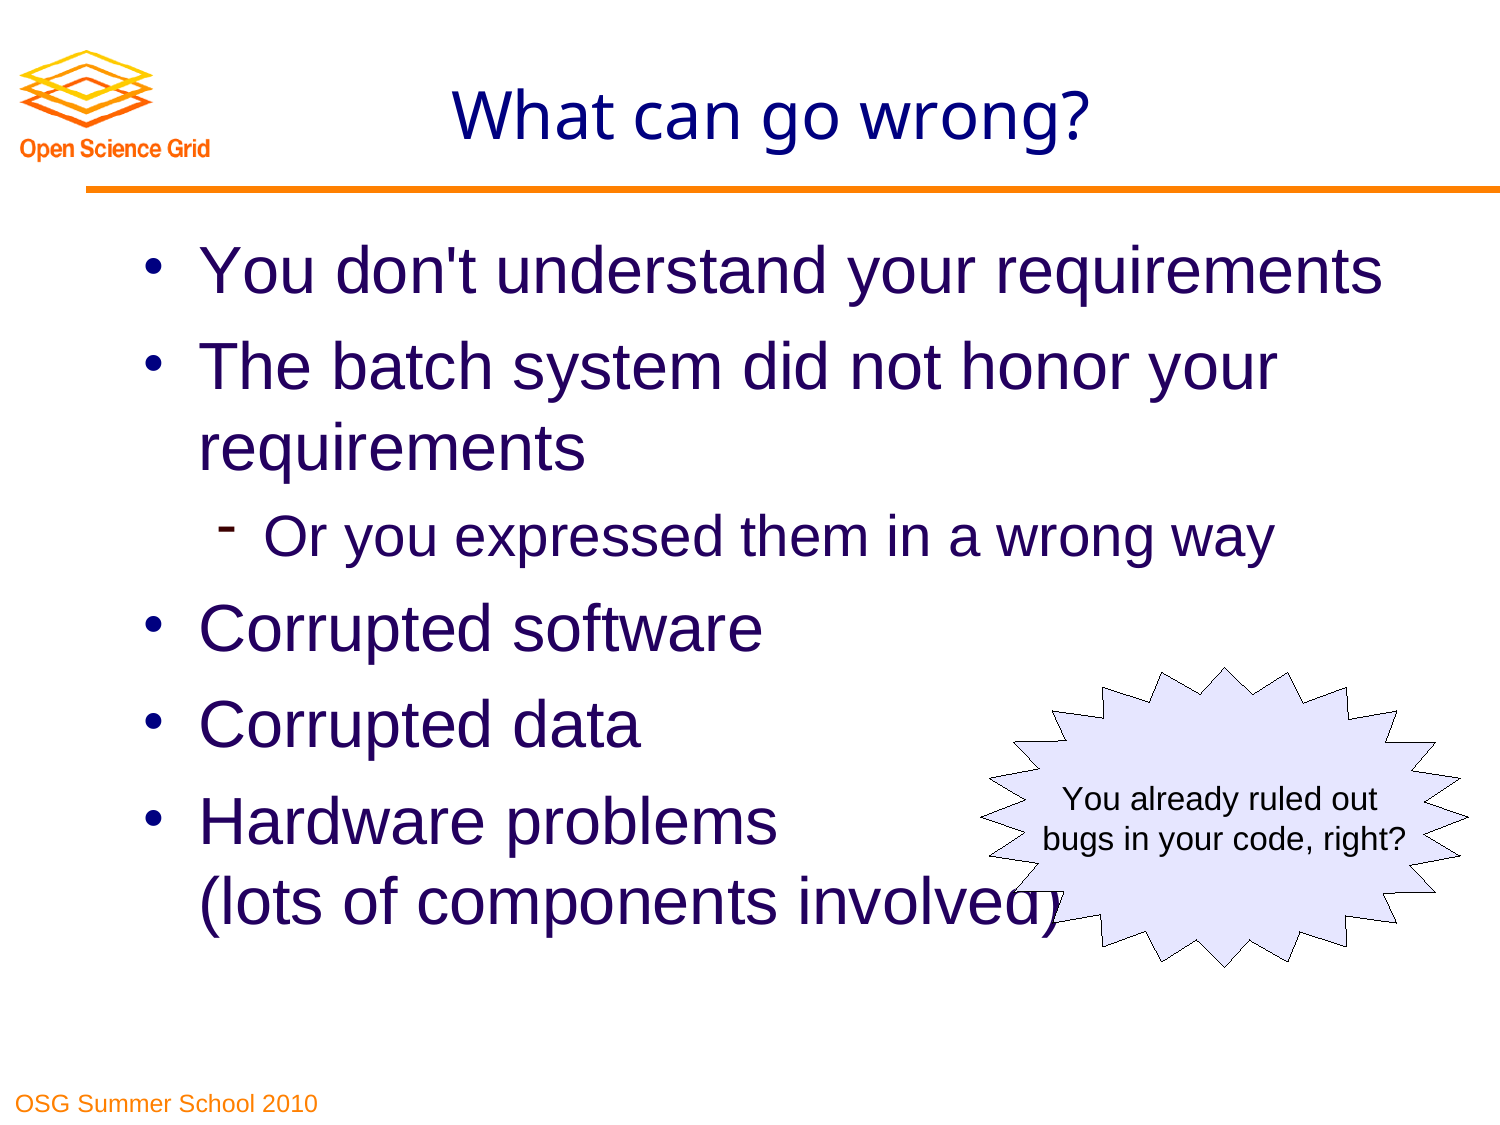

# What can go wrong?
You don't understand your requirements
The batch system did not honor your requirements
Or you expressed them in a wrong way
Corrupted software
Corrupted data
Hardware problems
(lots of components involved)
You already ruled out
bugs in your code, right?